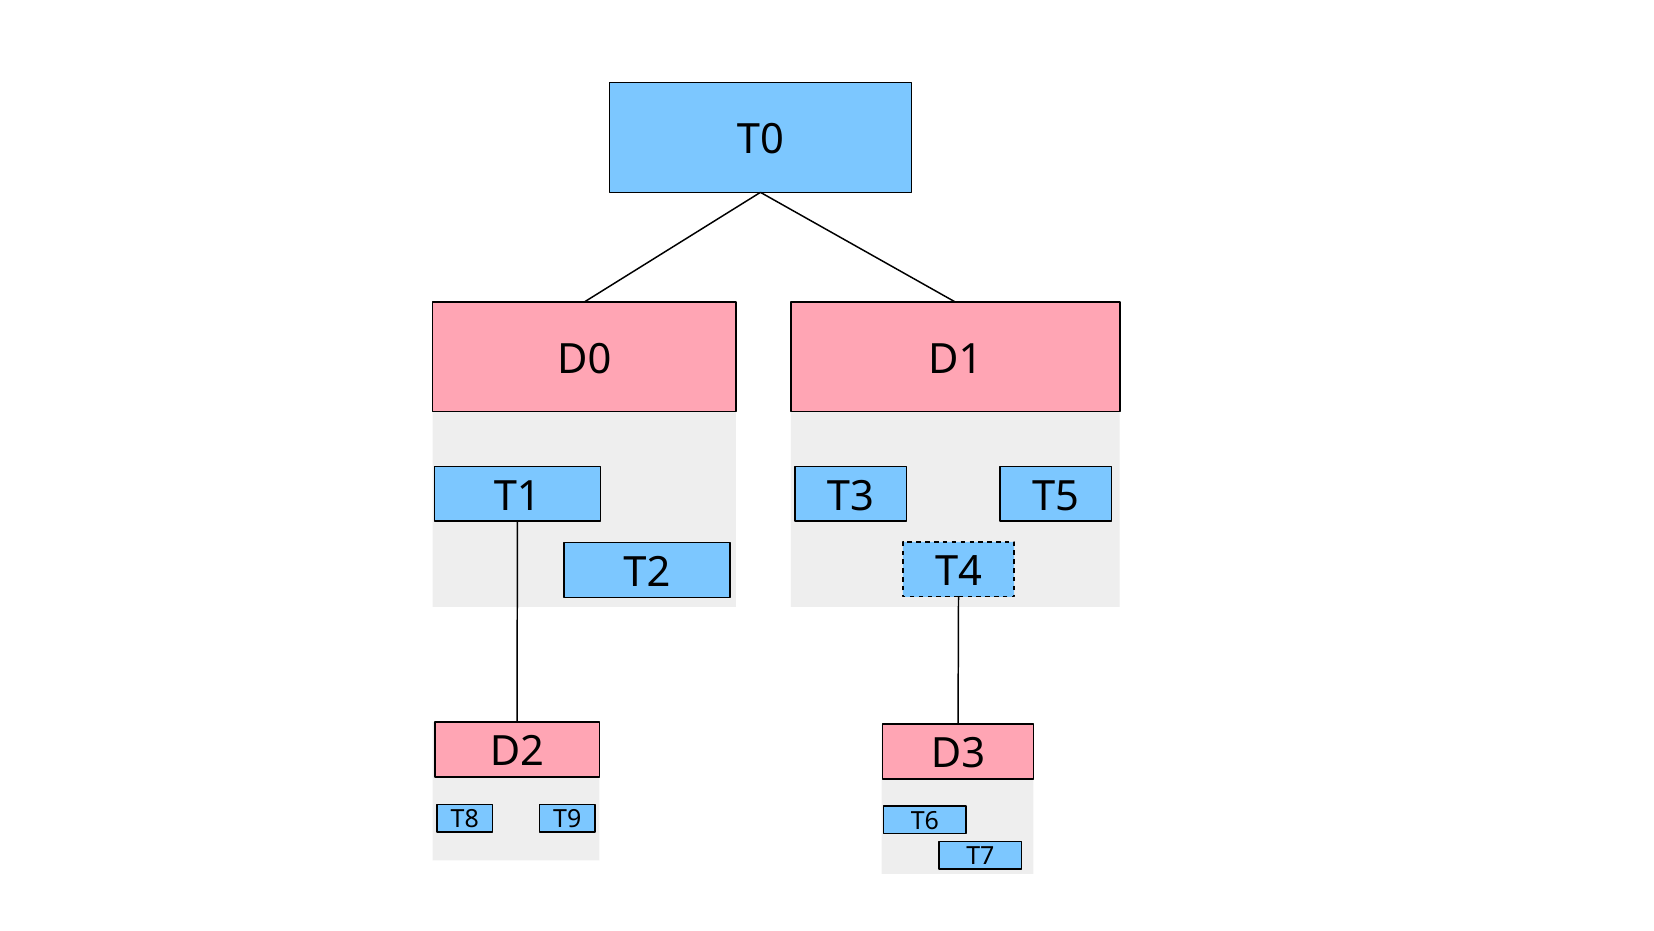

T0
D0
D1
T1
T3
T5
T4
T2
D2
D3
T8
T9
T6
T7